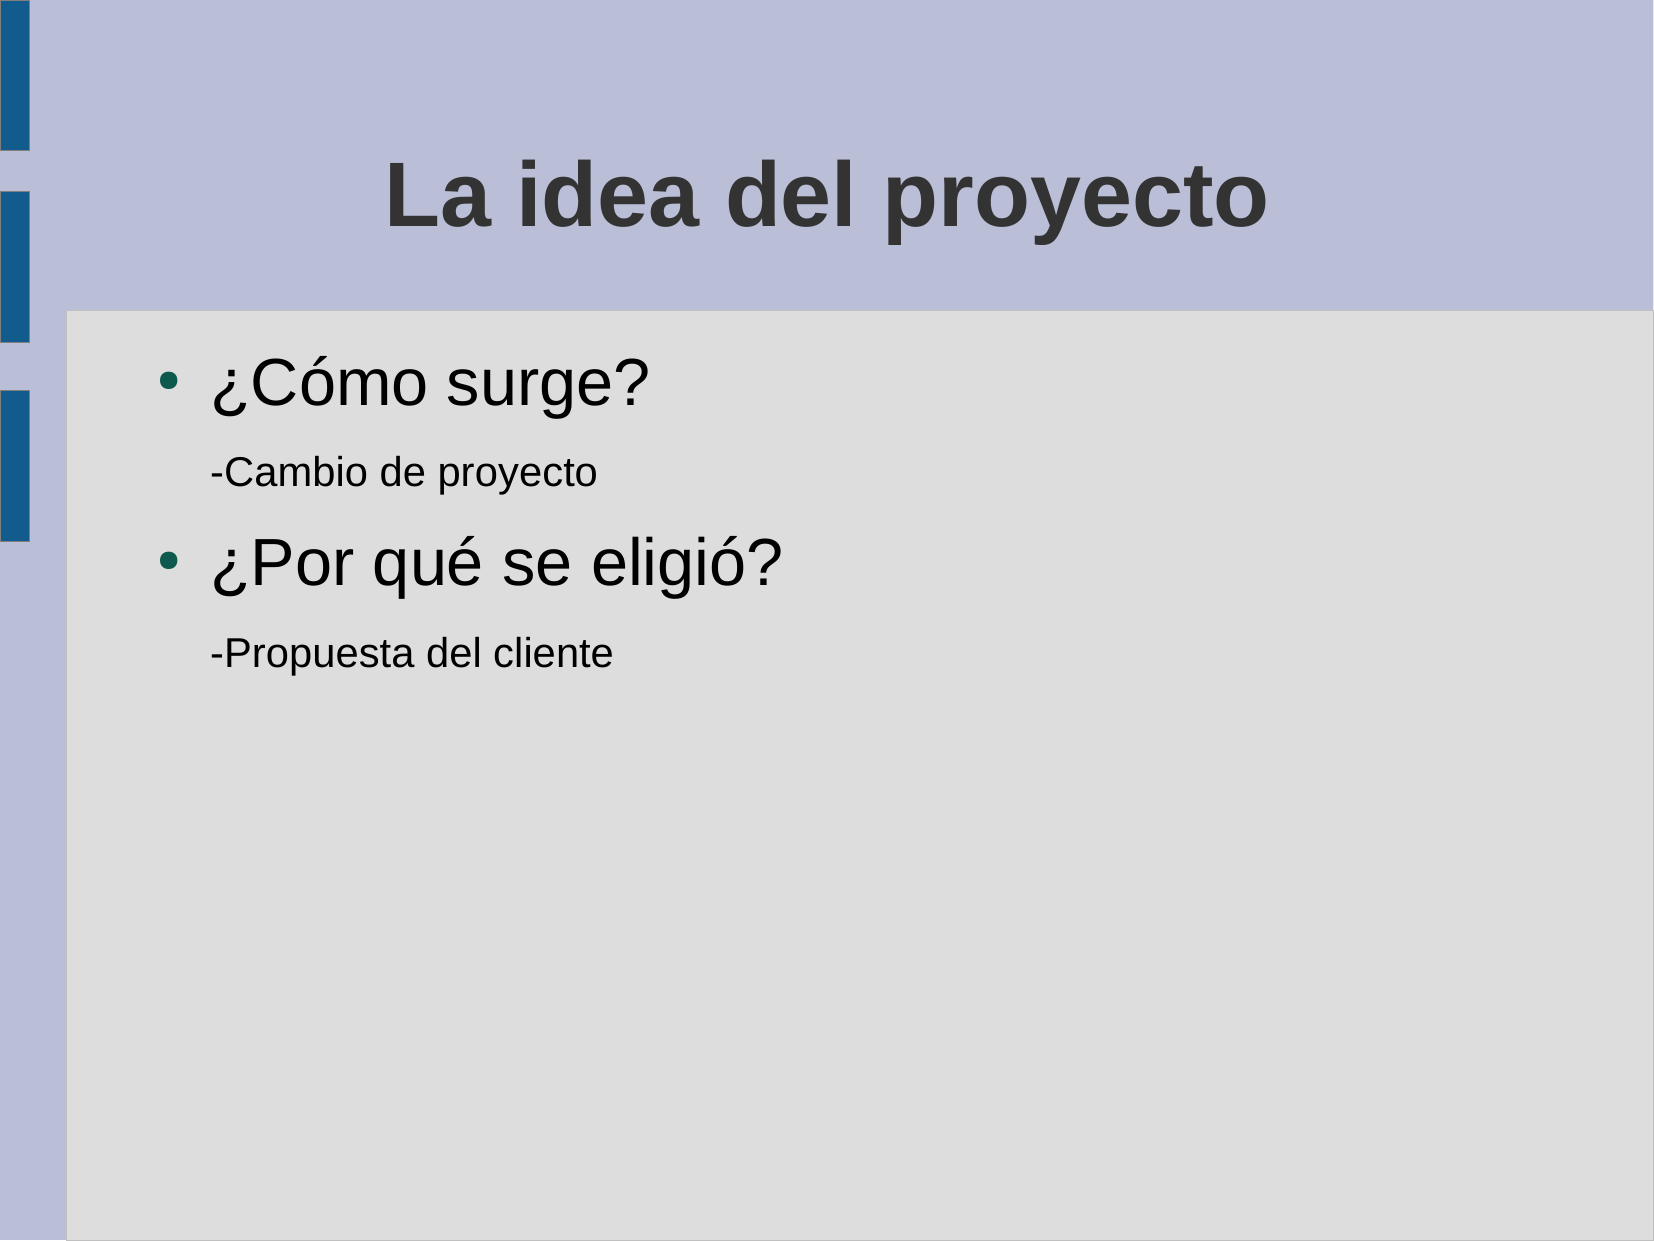

# La idea del proyecto
¿Cómo surge?
-Cambio de proyecto
¿Por qué se eligió?
-Propuesta del cliente